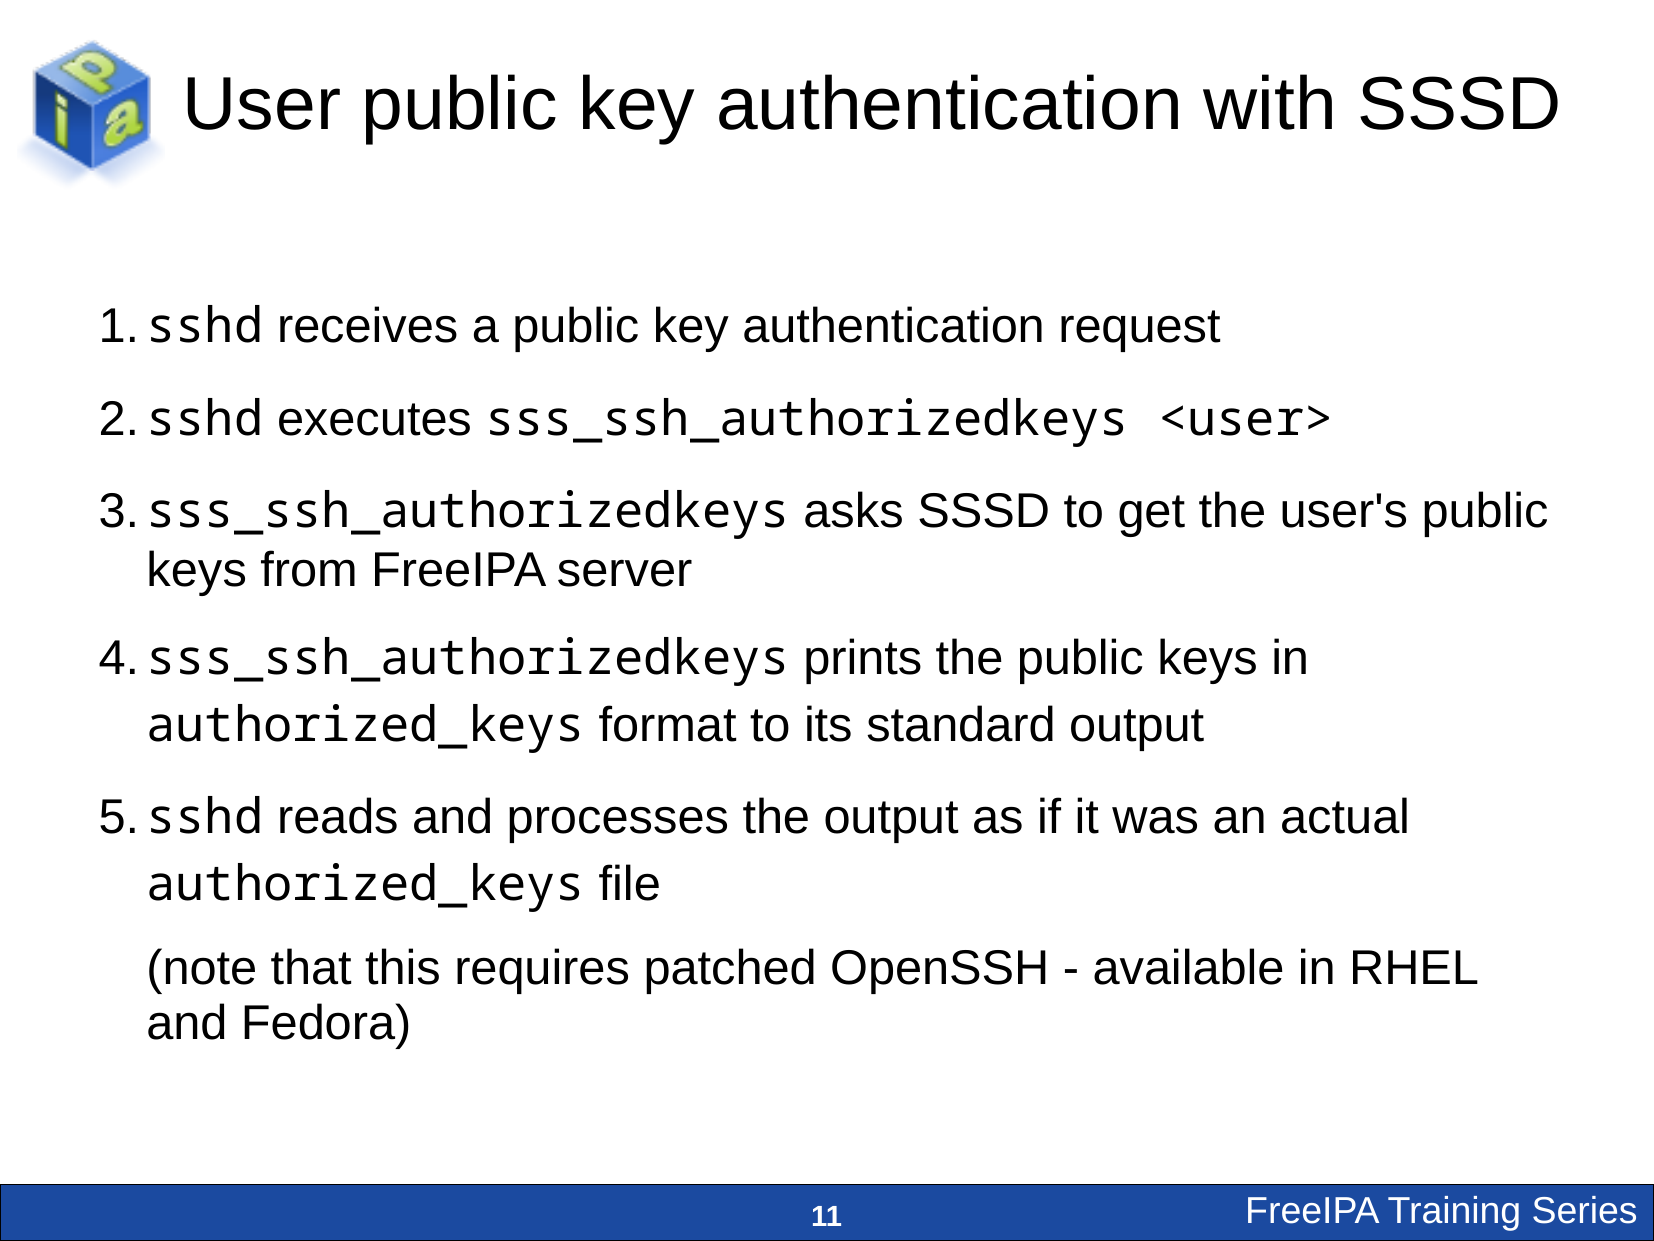

# User public key authentication with SSSD
​sshd receives a public key authentication request
​sshd executes sss_ssh_authorizedkeys <user>
​sss_ssh_authorizedkeys asks SSSD to get the user's public keys from FreeIPA server
​sss_ssh_authorizedkeys prints the public keys in authorized_keys format to its standard output
​sshd reads and processes the output as if it was an actual authorized_keys file
(note that this requires patched OpenSSH - available in RHEL and Fedora)
11